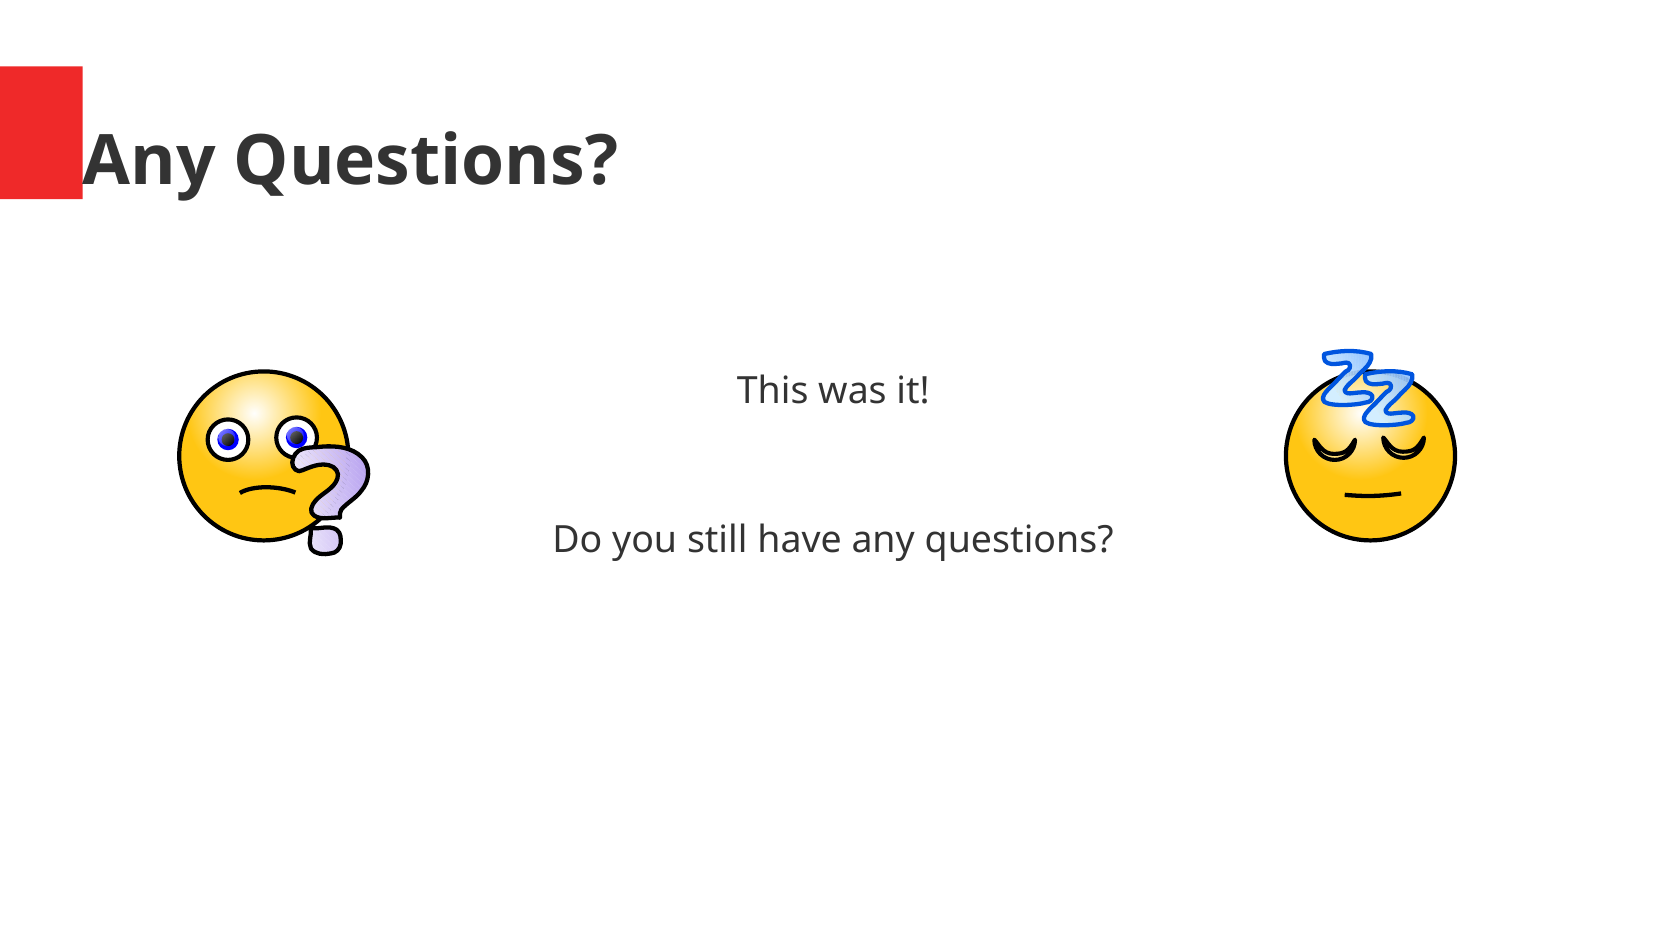

# Any Questions?
This was it!
Do you still have any questions?